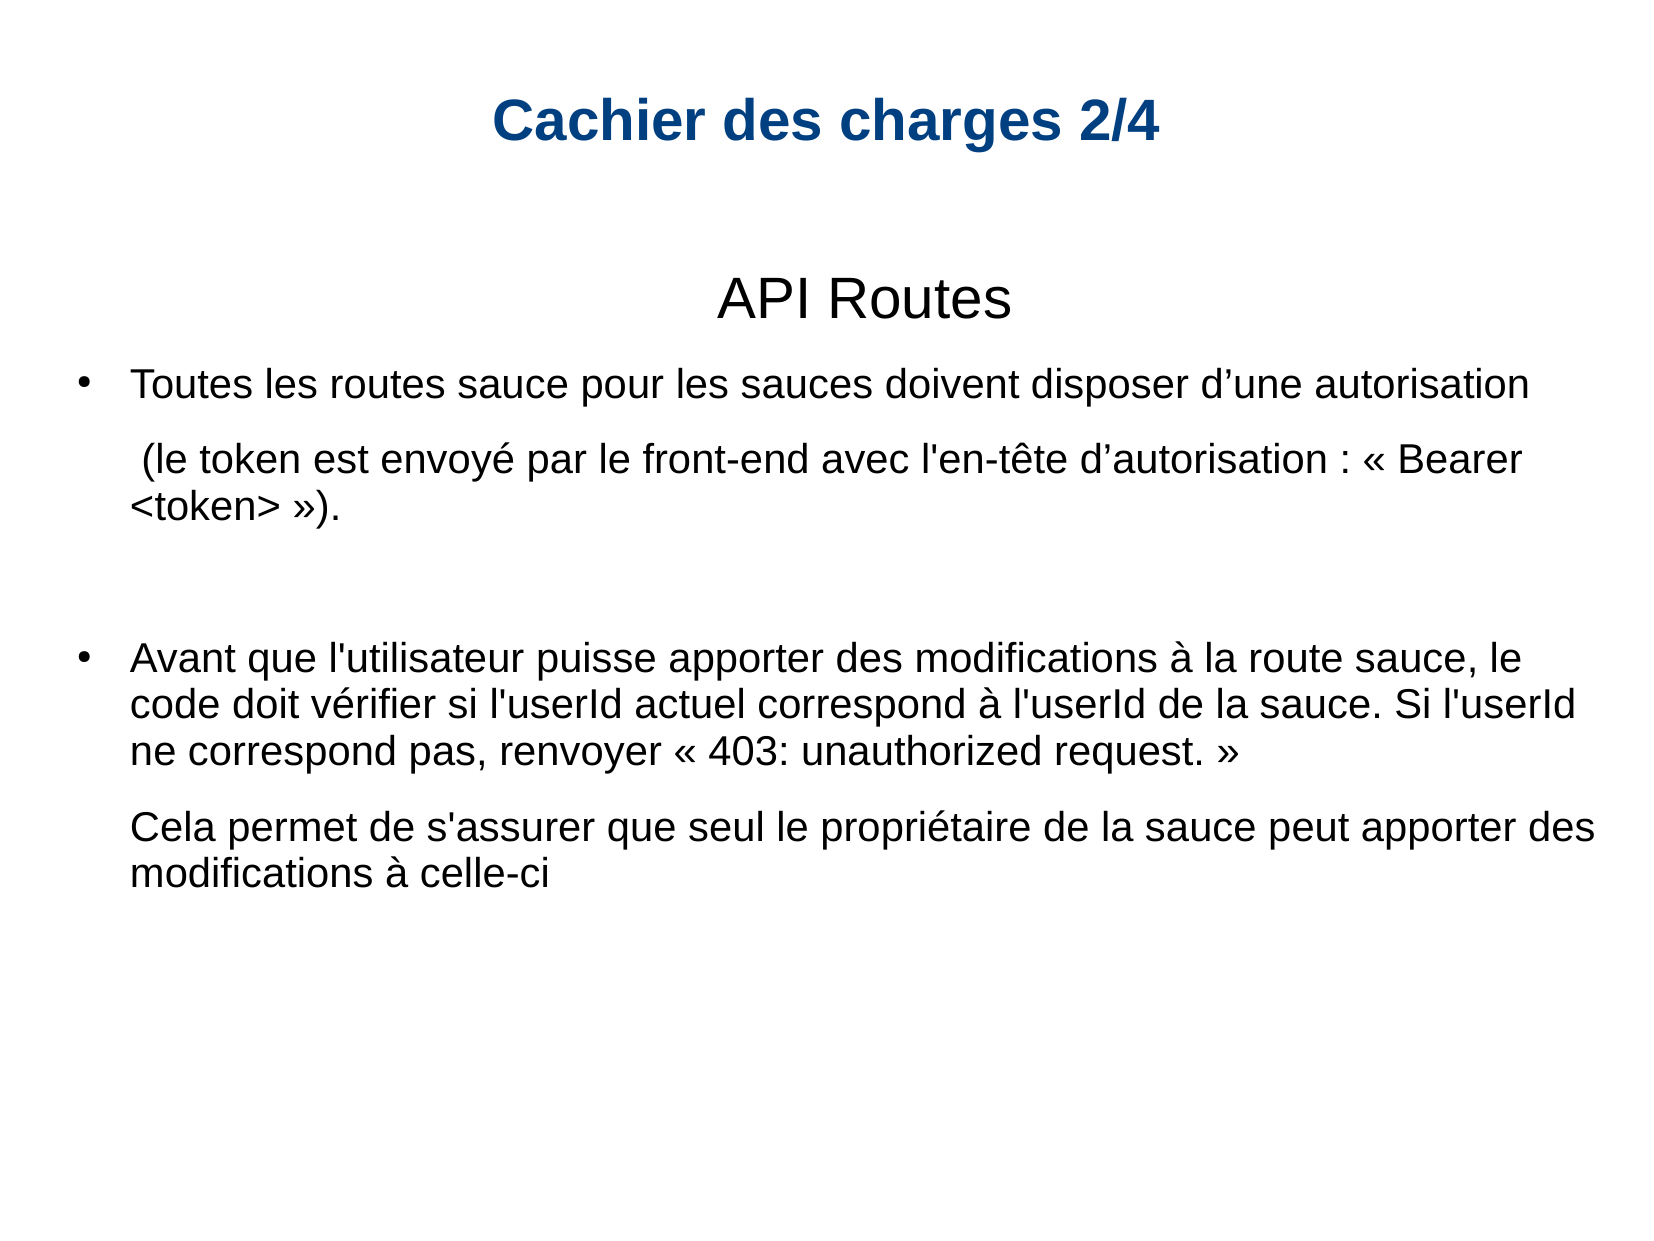

# Cachier des charges 2/4
API Routes
Toutes les routes sauce pour les sauces doivent disposer d’une autorisation
 (le token est envoyé par le front-end avec l'en-tête d’autorisation : « Bearer <token> »).
Avant que l'utilisateur puisse apporter des modifications à la route sauce, le code doit vérifier si l'userId actuel correspond à l'userId de la sauce. Si l'userId ne correspond pas, renvoyer « 403: unauthorized request. »
Cela permet de s'assurer que seul le propriétaire de la sauce peut apporter des modifications à celle-ci